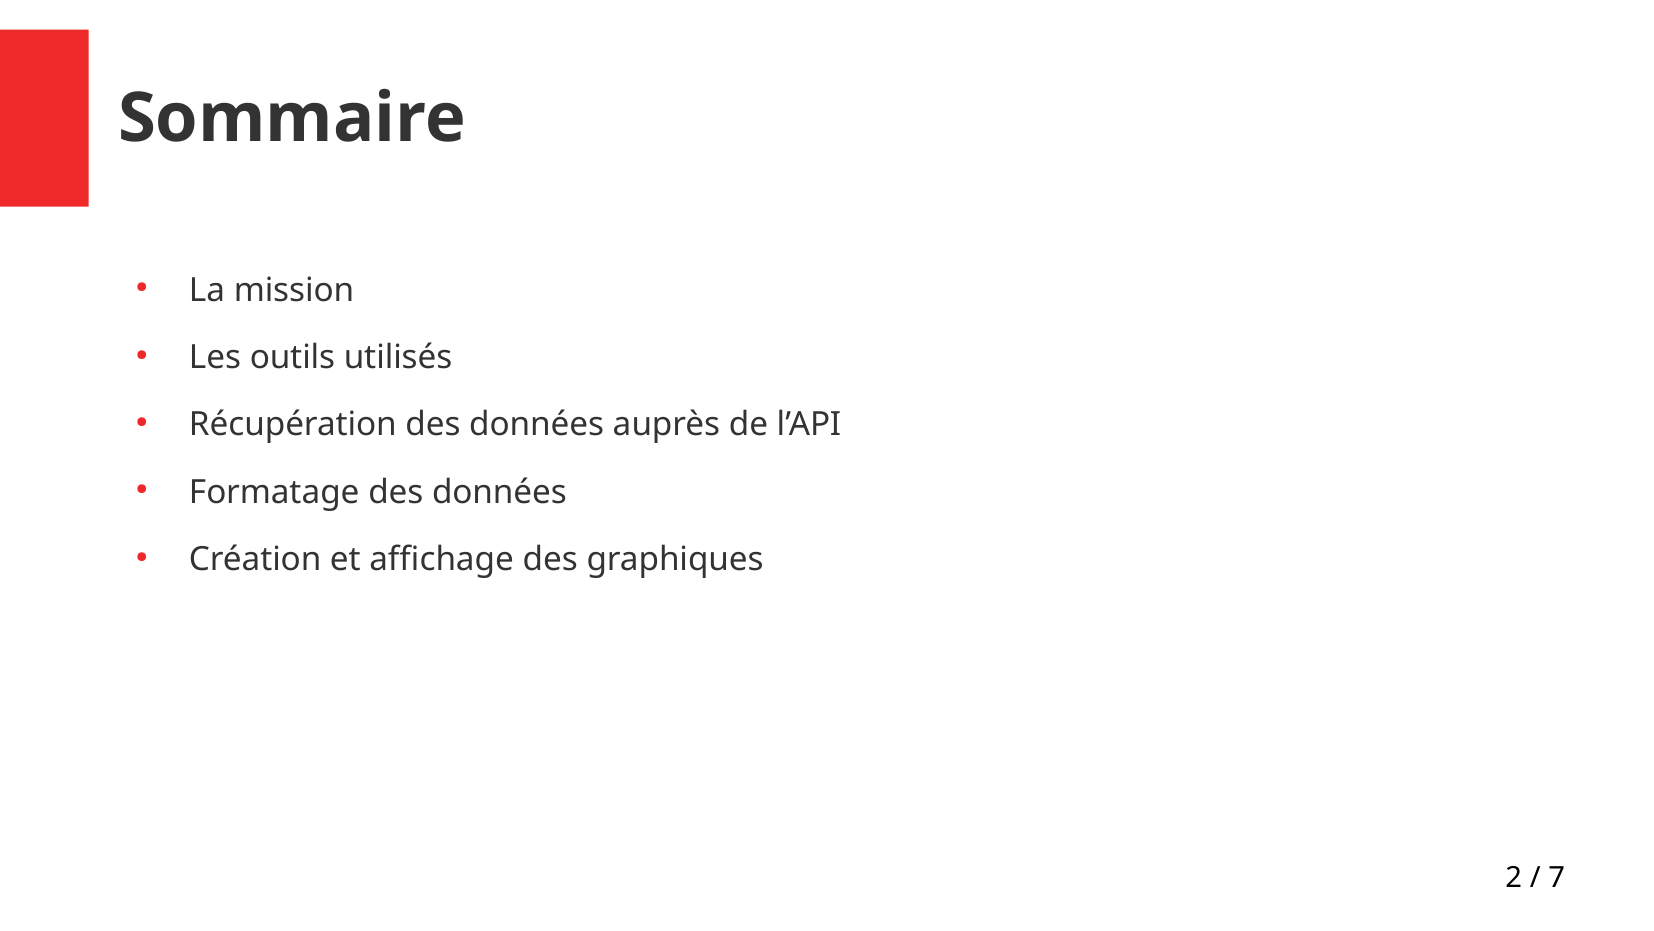

# Sommaire
La mission
Les outils utilisés
Récupération des données auprès de l’API
Formatage des données
Création et affichage des graphiques
2